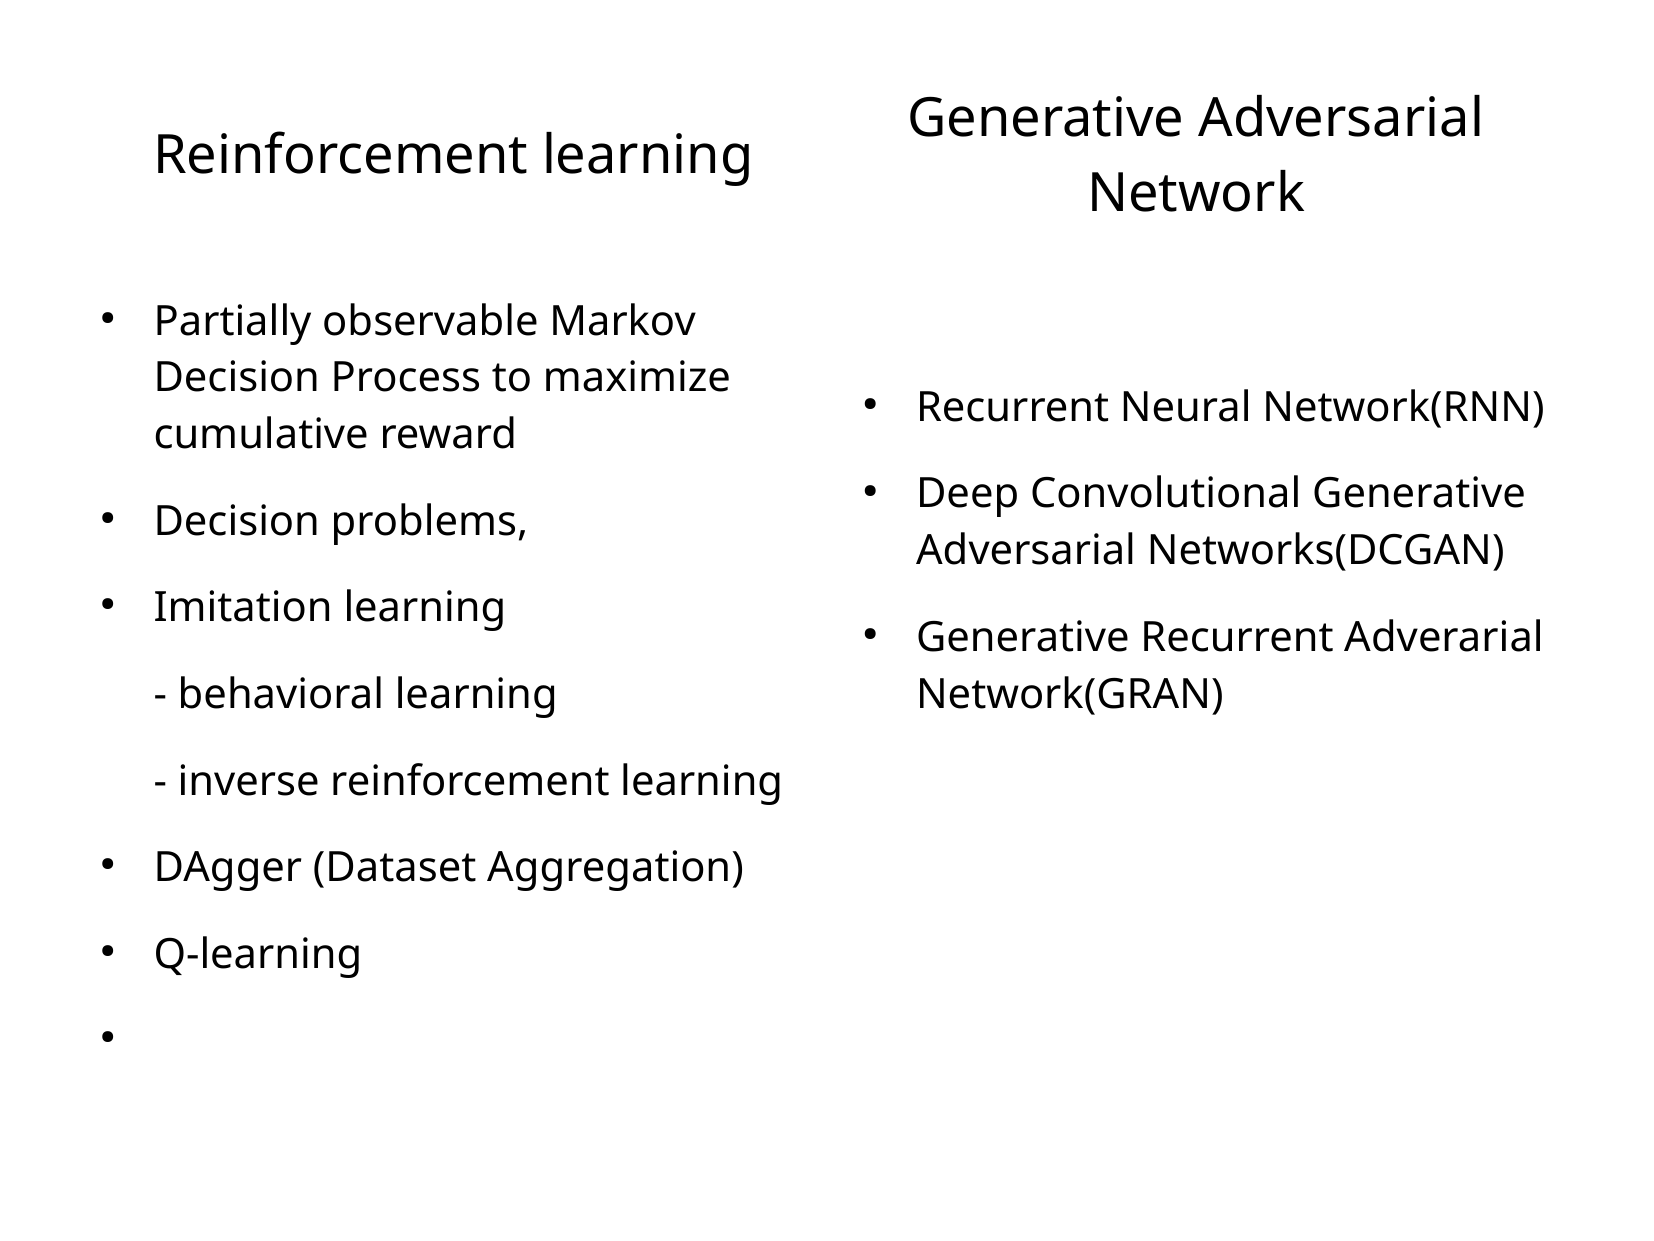

# Reinforcement learning
Generative Adversarial Network
Partially observable Markov Decision Process to maximize cumulative reward
Decision problems,
Imitation learning
- behavioral learning
- inverse reinforcement learning
DAgger (Dataset Aggregation)
Q-learning
Recurrent Neural Network(RNN)
Deep Convolutional Generative Adversarial Networks(DCGAN)
Generative Recurrent Adverarial Network(GRAN)